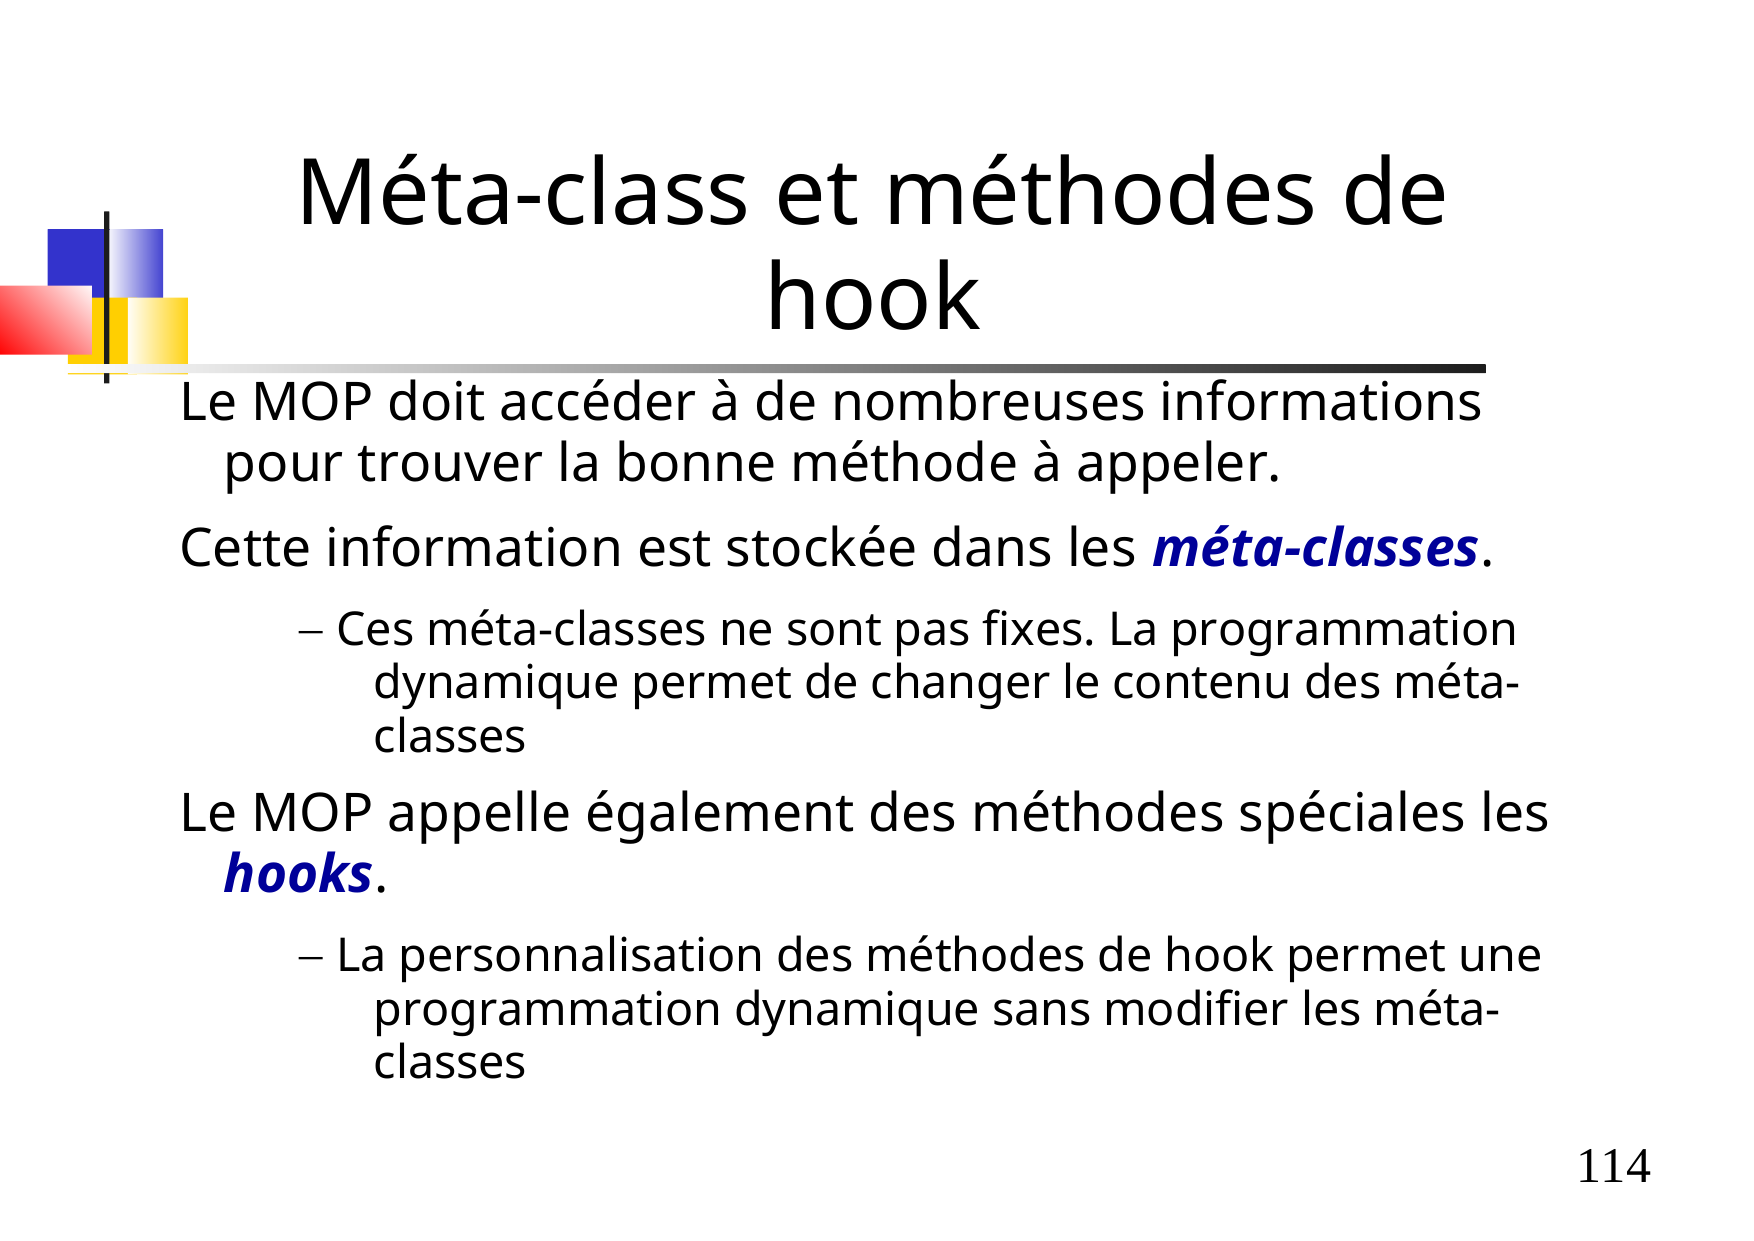

# Méta-class et méthodes de hook
Le MOP doit accéder à de nombreuses informations pour trouver la bonne méthode à appeler.
Cette information est stockée dans les méta-classes.
Ces méta-classes ne sont pas fixes. La programmation dynamique permet de changer le contenu des méta-classes
Le MOP appelle également des méthodes spéciales les hooks.
La personnalisation des méthodes de hook permet une programmation dynamique sans modifier les méta-classes